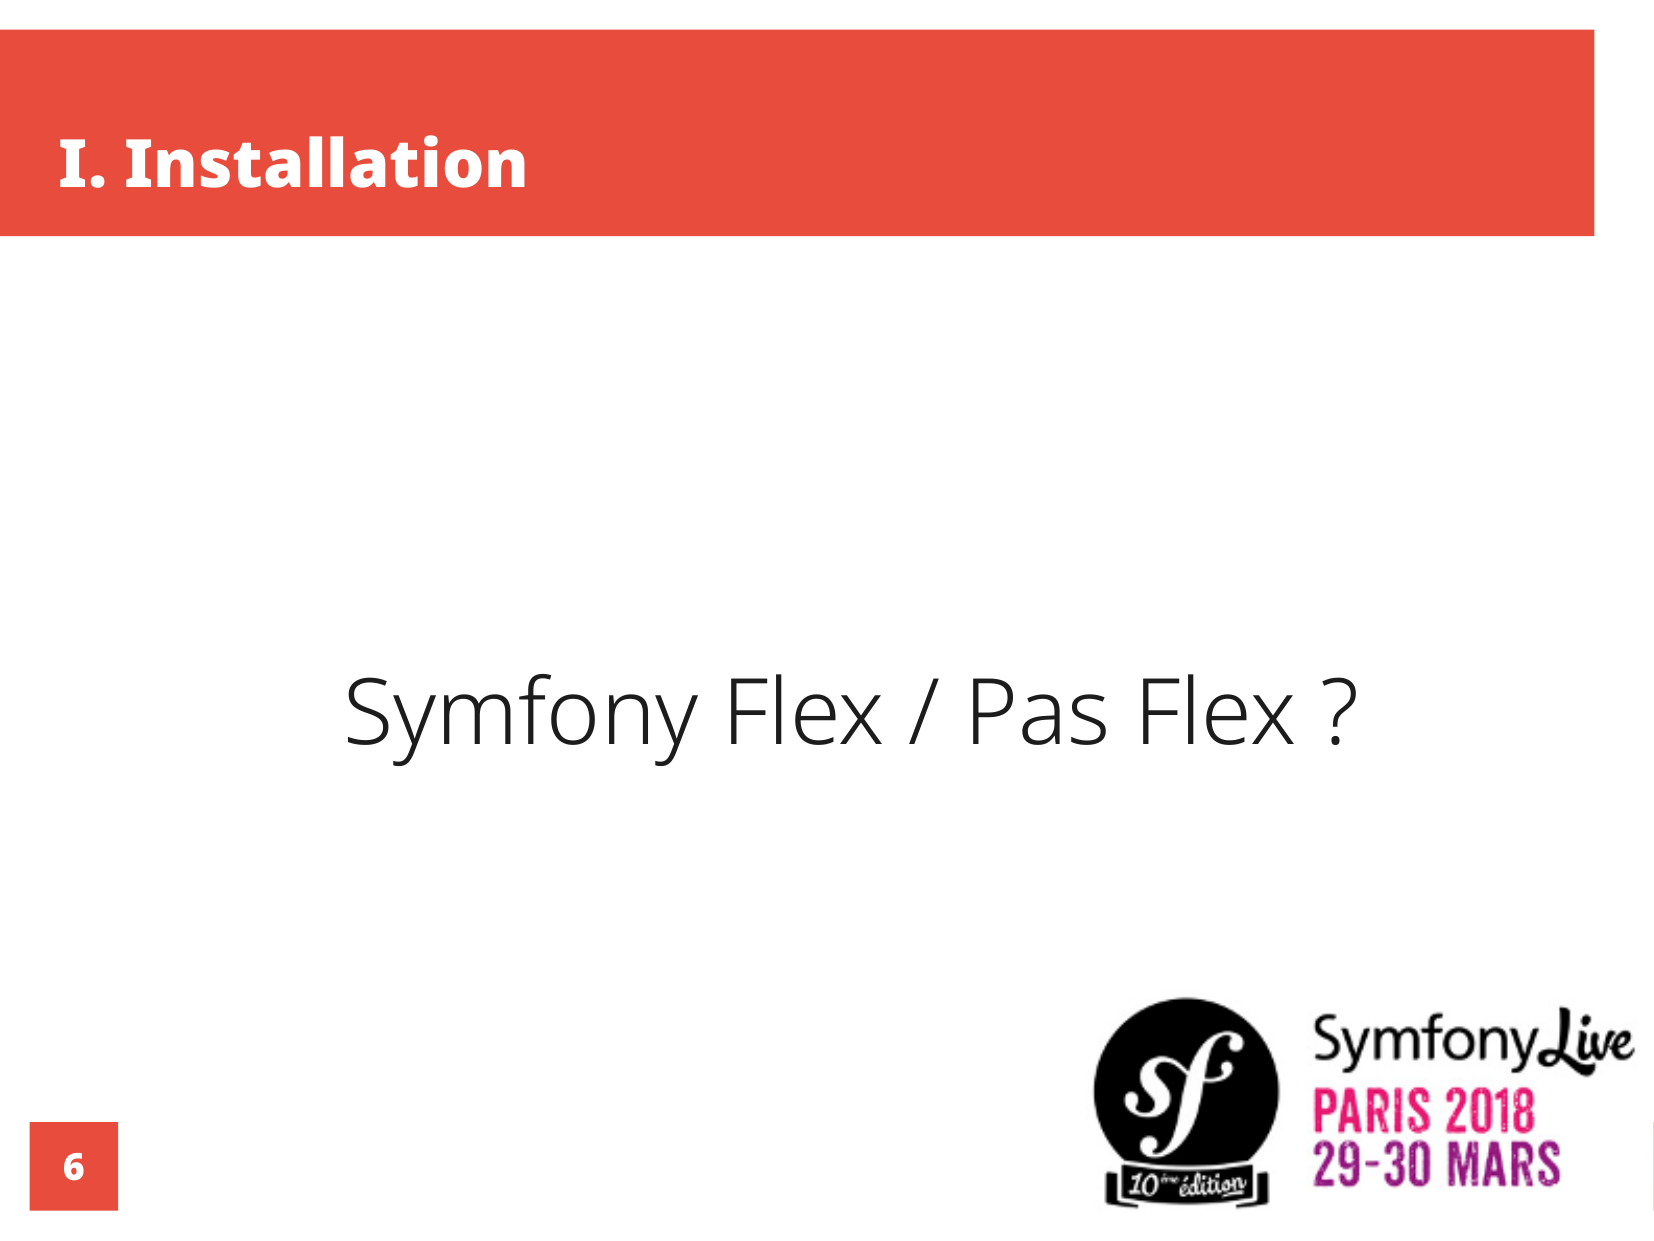

# I. Installation
 Symfony Flex / Pas Flex ?
6